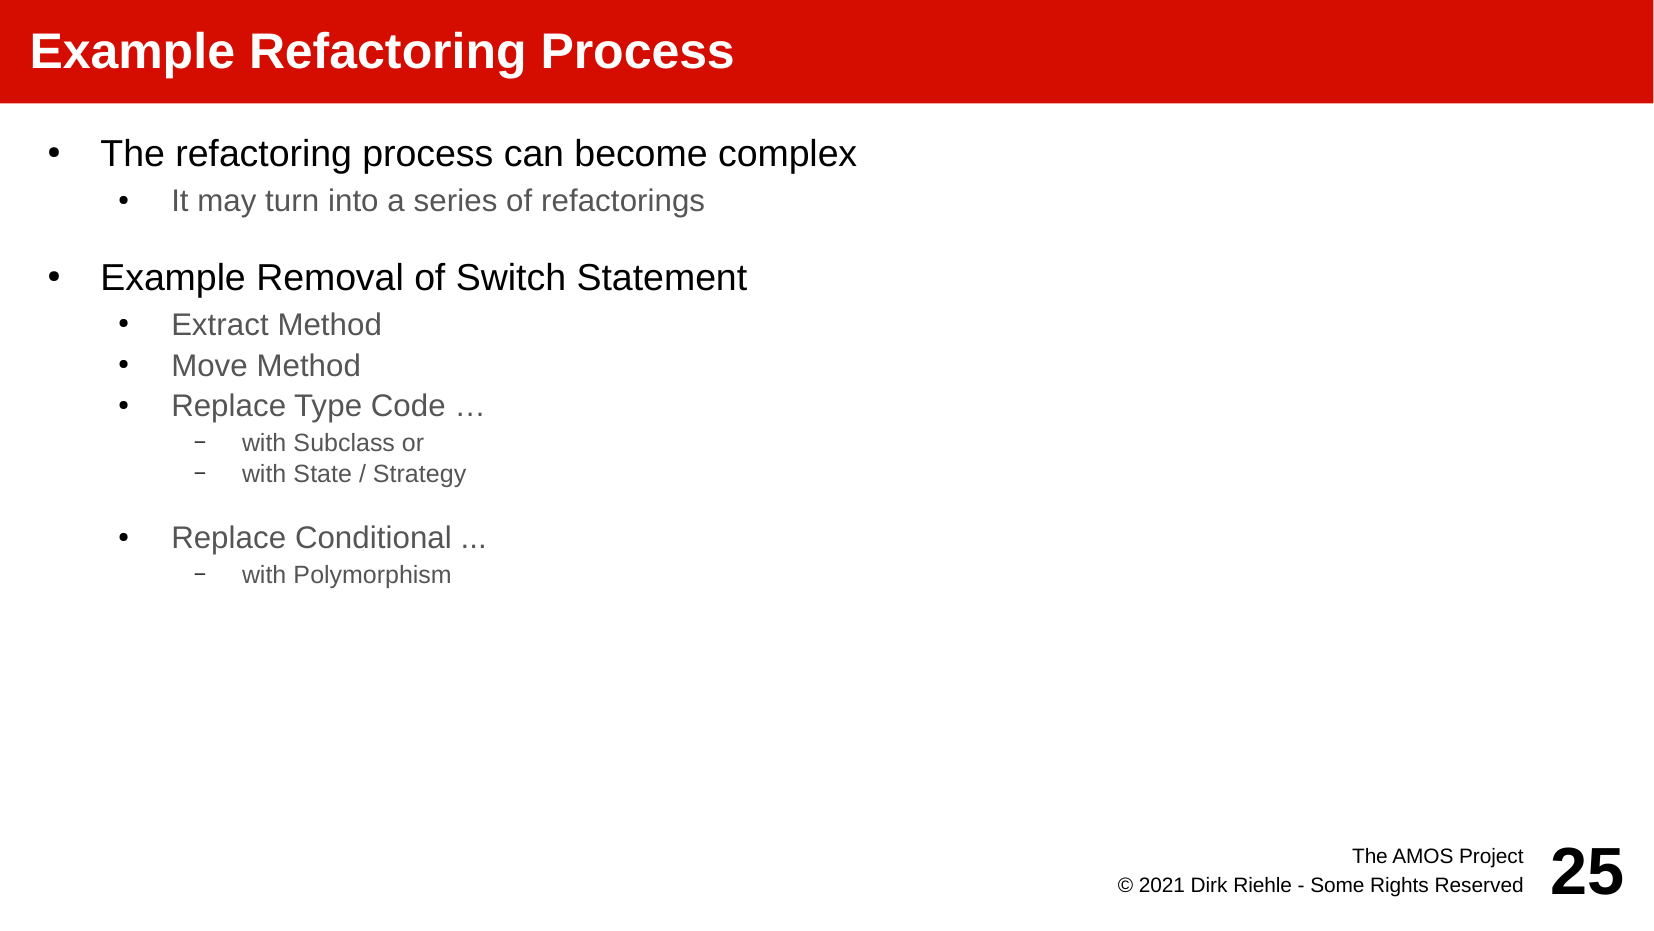

# Example Refactoring Process
The refactoring process can become complex
It may turn into a series of refactorings
Example Removal of Switch Statement
Extract Method
Move Method
Replace Type Code …
with Subclass or
with State / Strategy
Replace Conditional ...
with Polymorphism
The AMOS Project
25
© 2021 Dirk Riehle - Some Rights Reserved